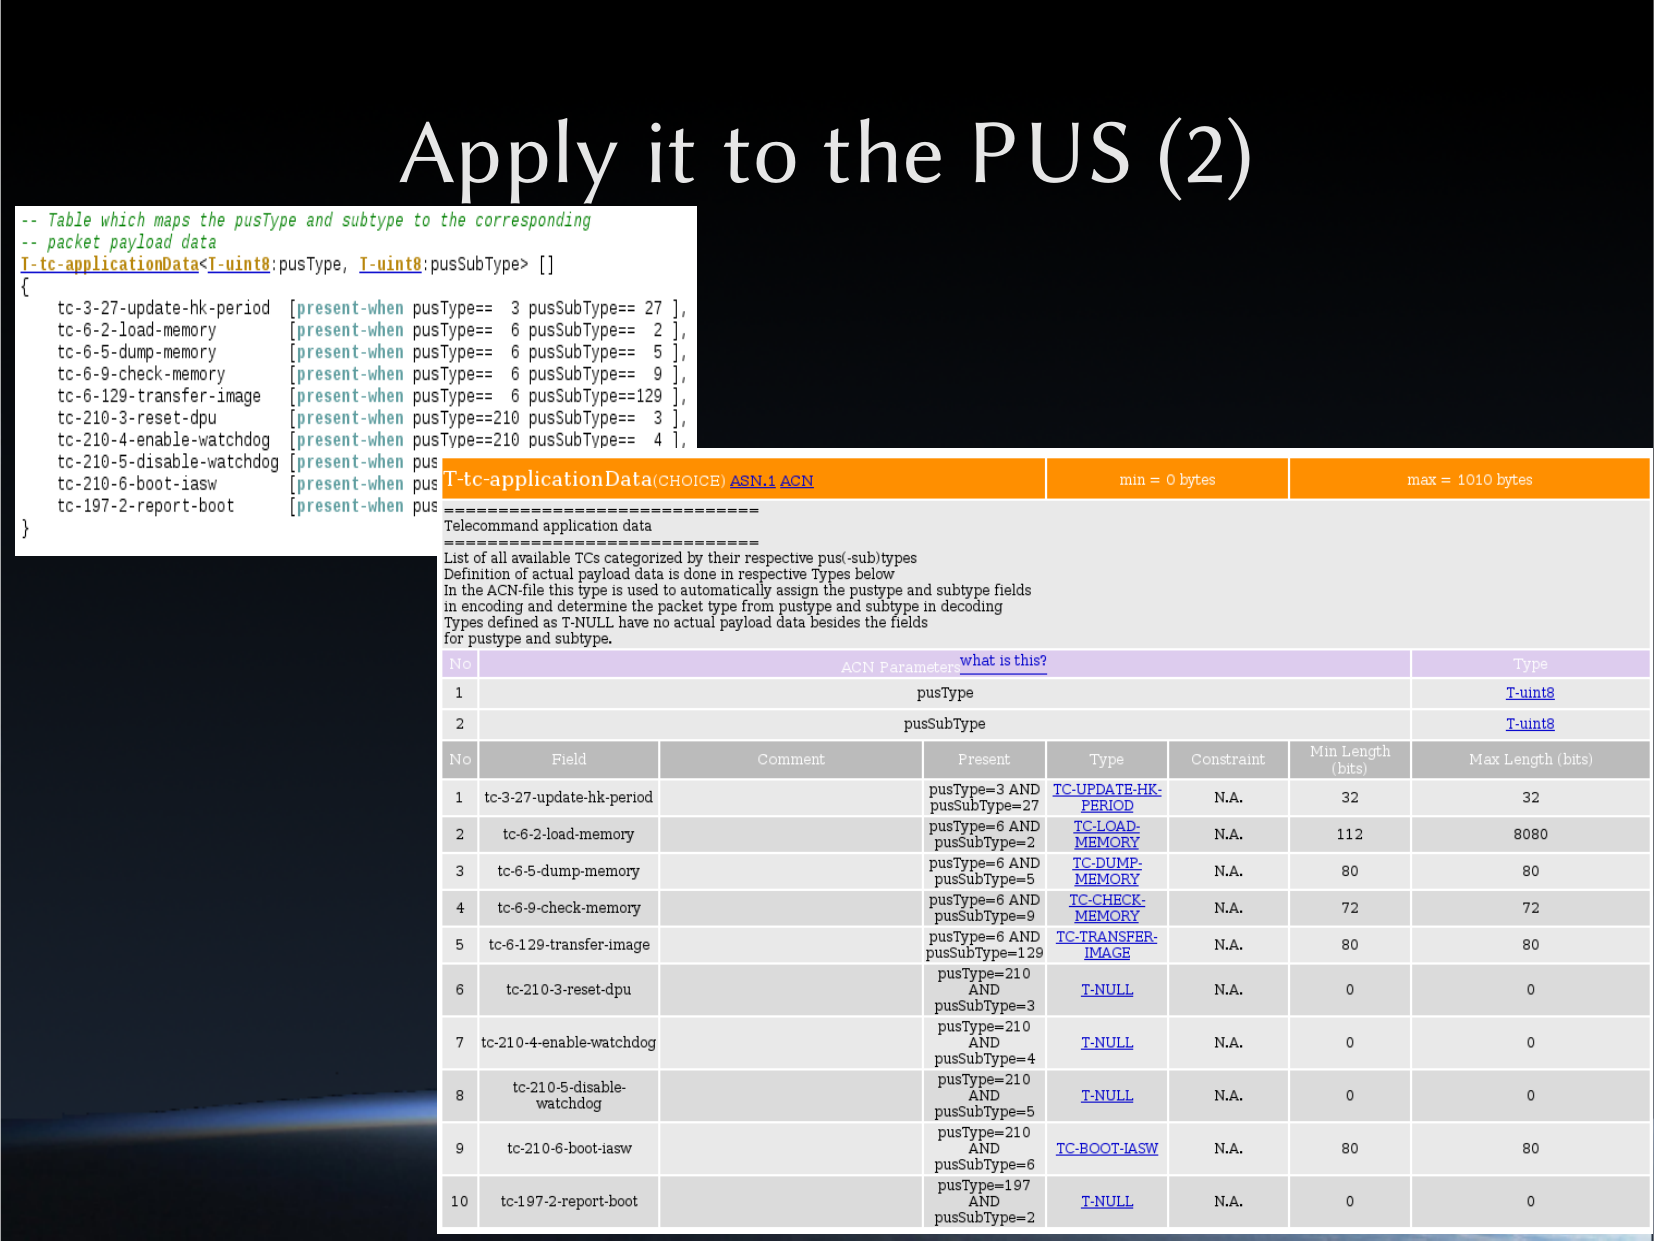

# Apply it to the PUS (2)